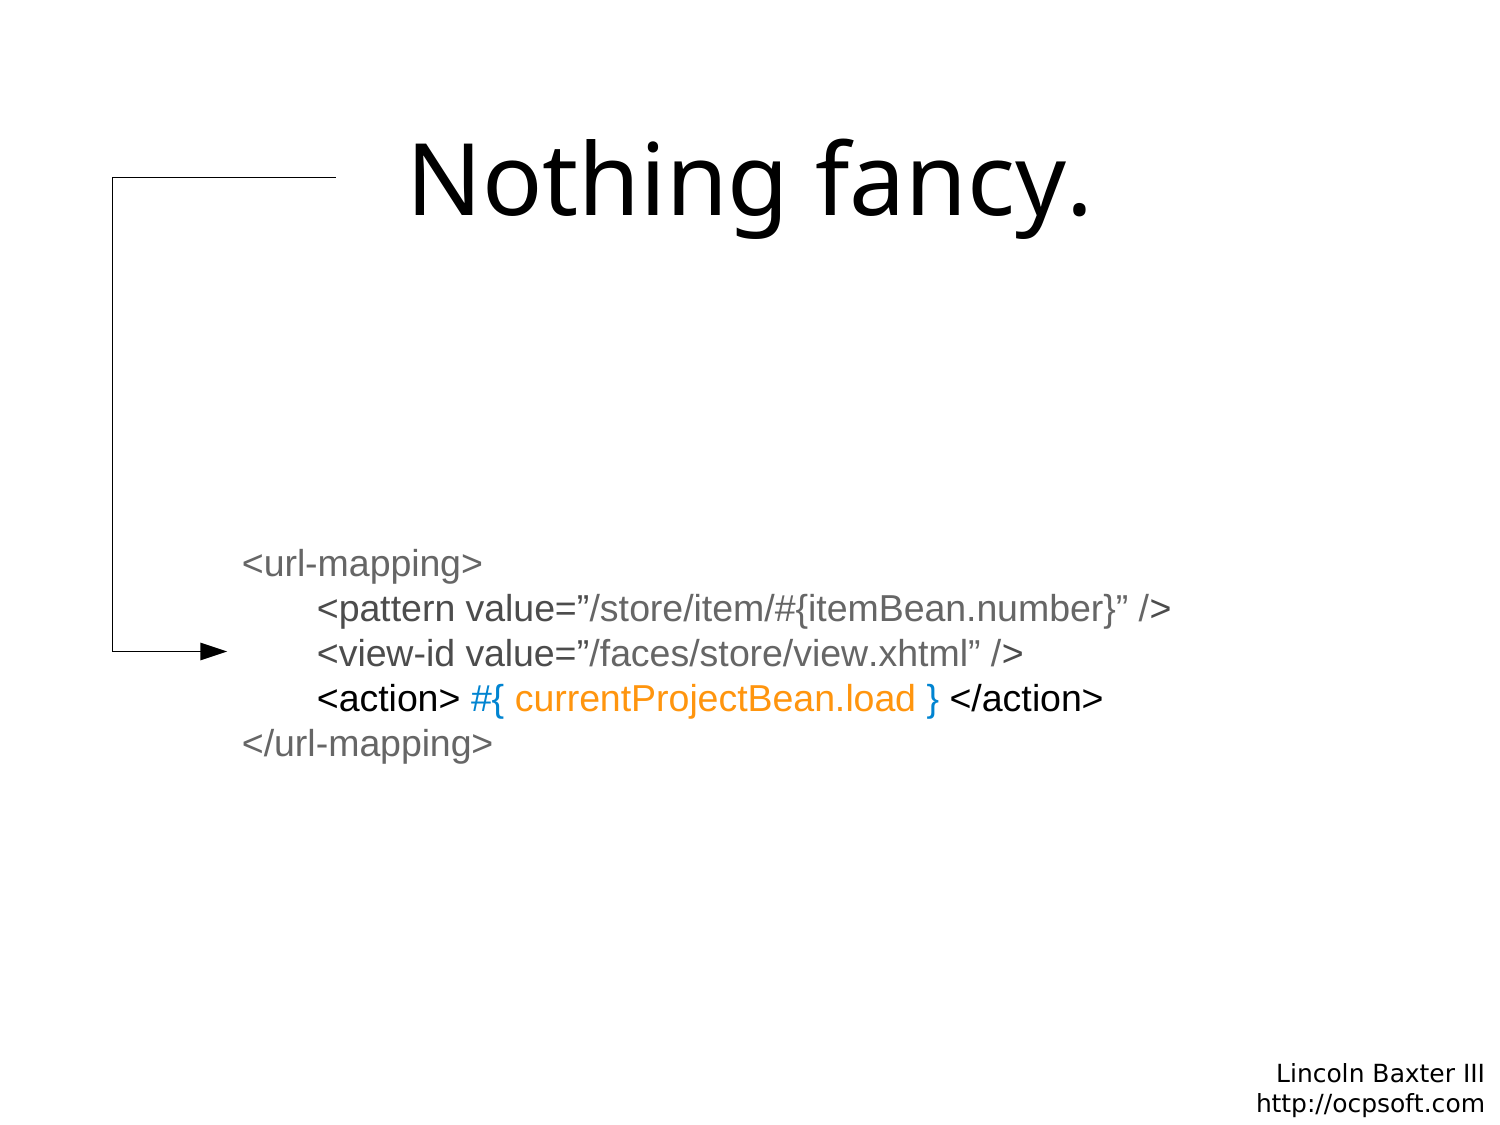

# Nothing fancy.
<url-mapping>
	<pattern value=”/store/item/#{itemBean.number}” />
	<view-id value=”/faces/store/view.xhtml” />
	<action> #{ currentProjectBean.load } </action>
</url-mapping>